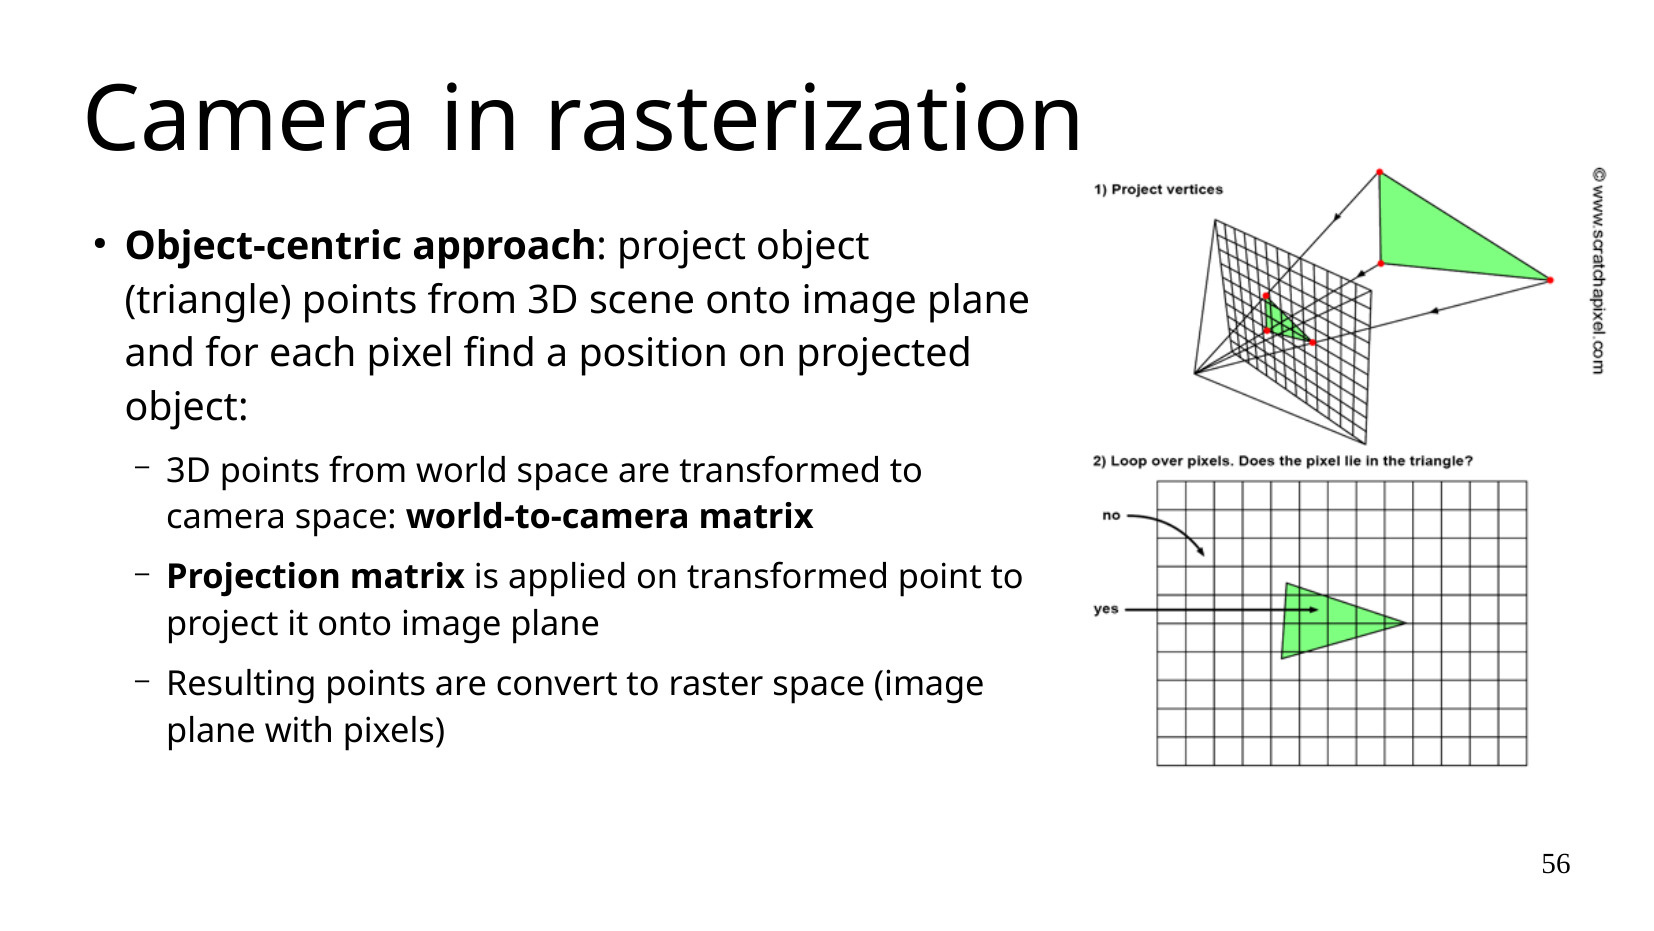

# Camera in rasterization
Object-centric approach: project object (triangle) points from 3D scene onto image plane and for each pixel find a position on projected object:
3D points from world space are transformed to camera space: world-to-camera matrix
Projection matrix is applied on transformed point to project it onto image plane
Resulting points are convert to raster space (image plane with pixels)
56